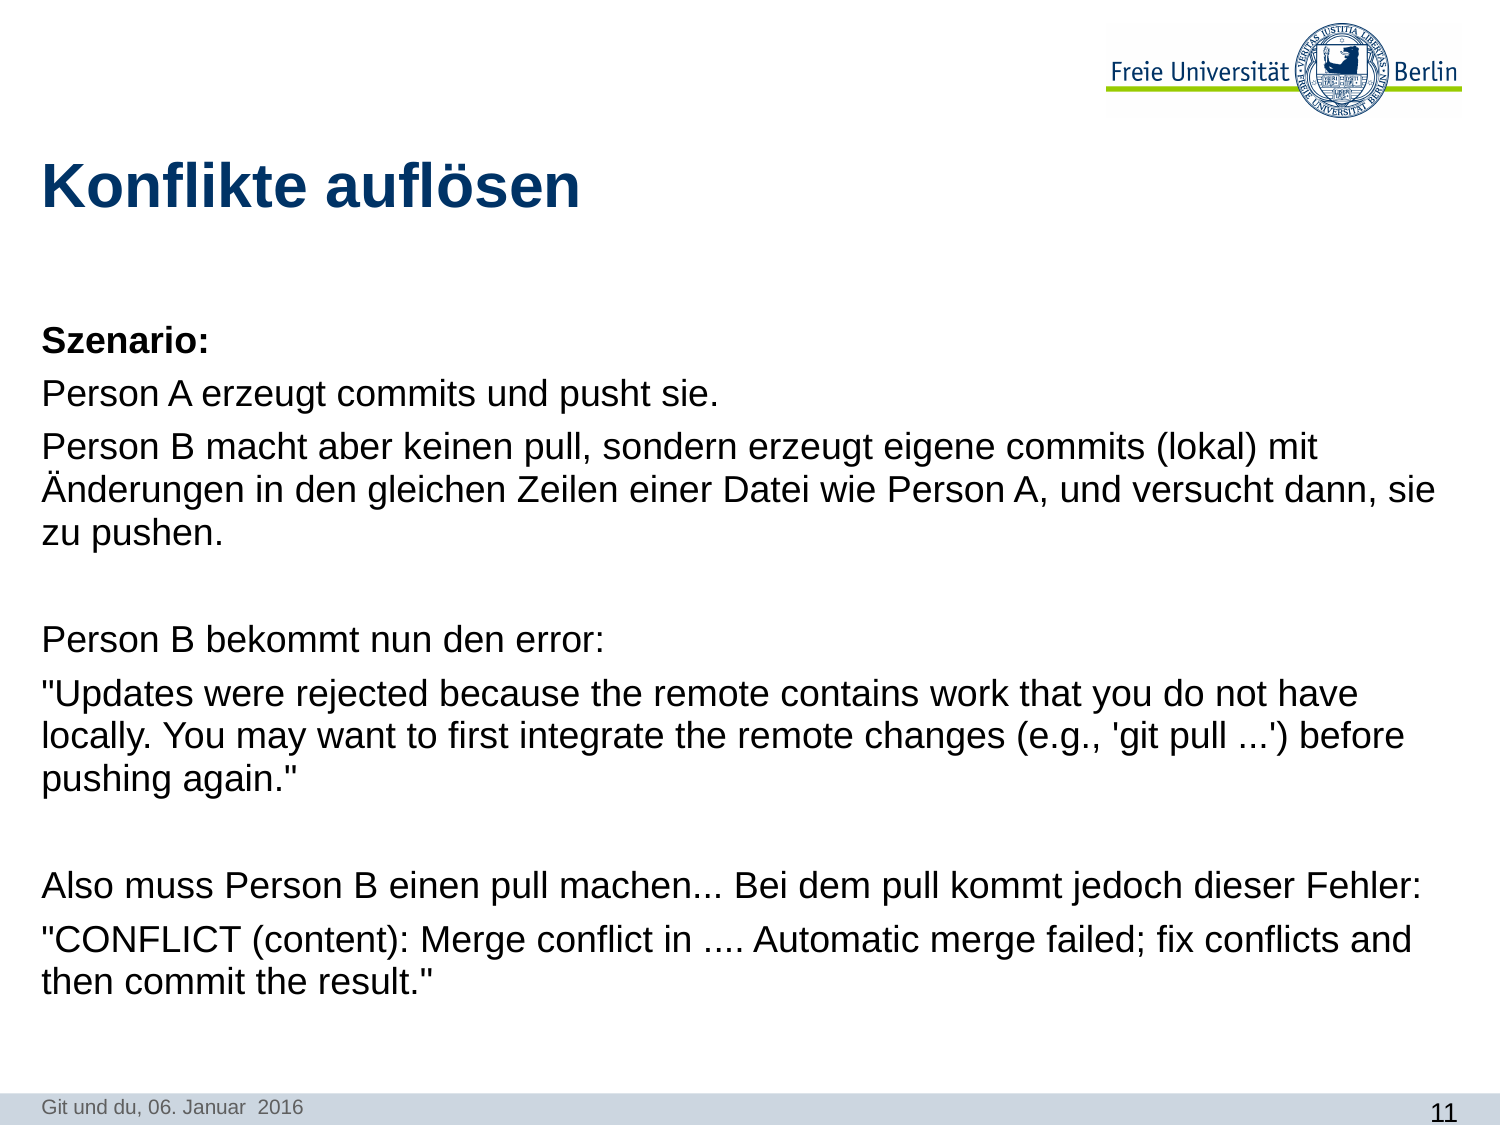

# Konflikte auflösen
Szenario:
Person A erzeugt commits und pusht sie.
Person B macht aber keinen pull, sondern erzeugt eigene commits (lokal) mit Änderungen in den gleichen Zeilen einer Datei wie Person A, und versucht dann, sie zu pushen.
Person B bekommt nun den error:
"Updates were rejected because the remote contains work that you do not have locally. You may want to first integrate the remote changes (e.g., 'git pull ...') before pushing again."
Also muss Person B einen pull machen... Bei dem pull kommt jedoch dieser Fehler:
"CONFLICT (content): Merge conflict in .... Automatic merge failed; fix conflicts and then commit the result."